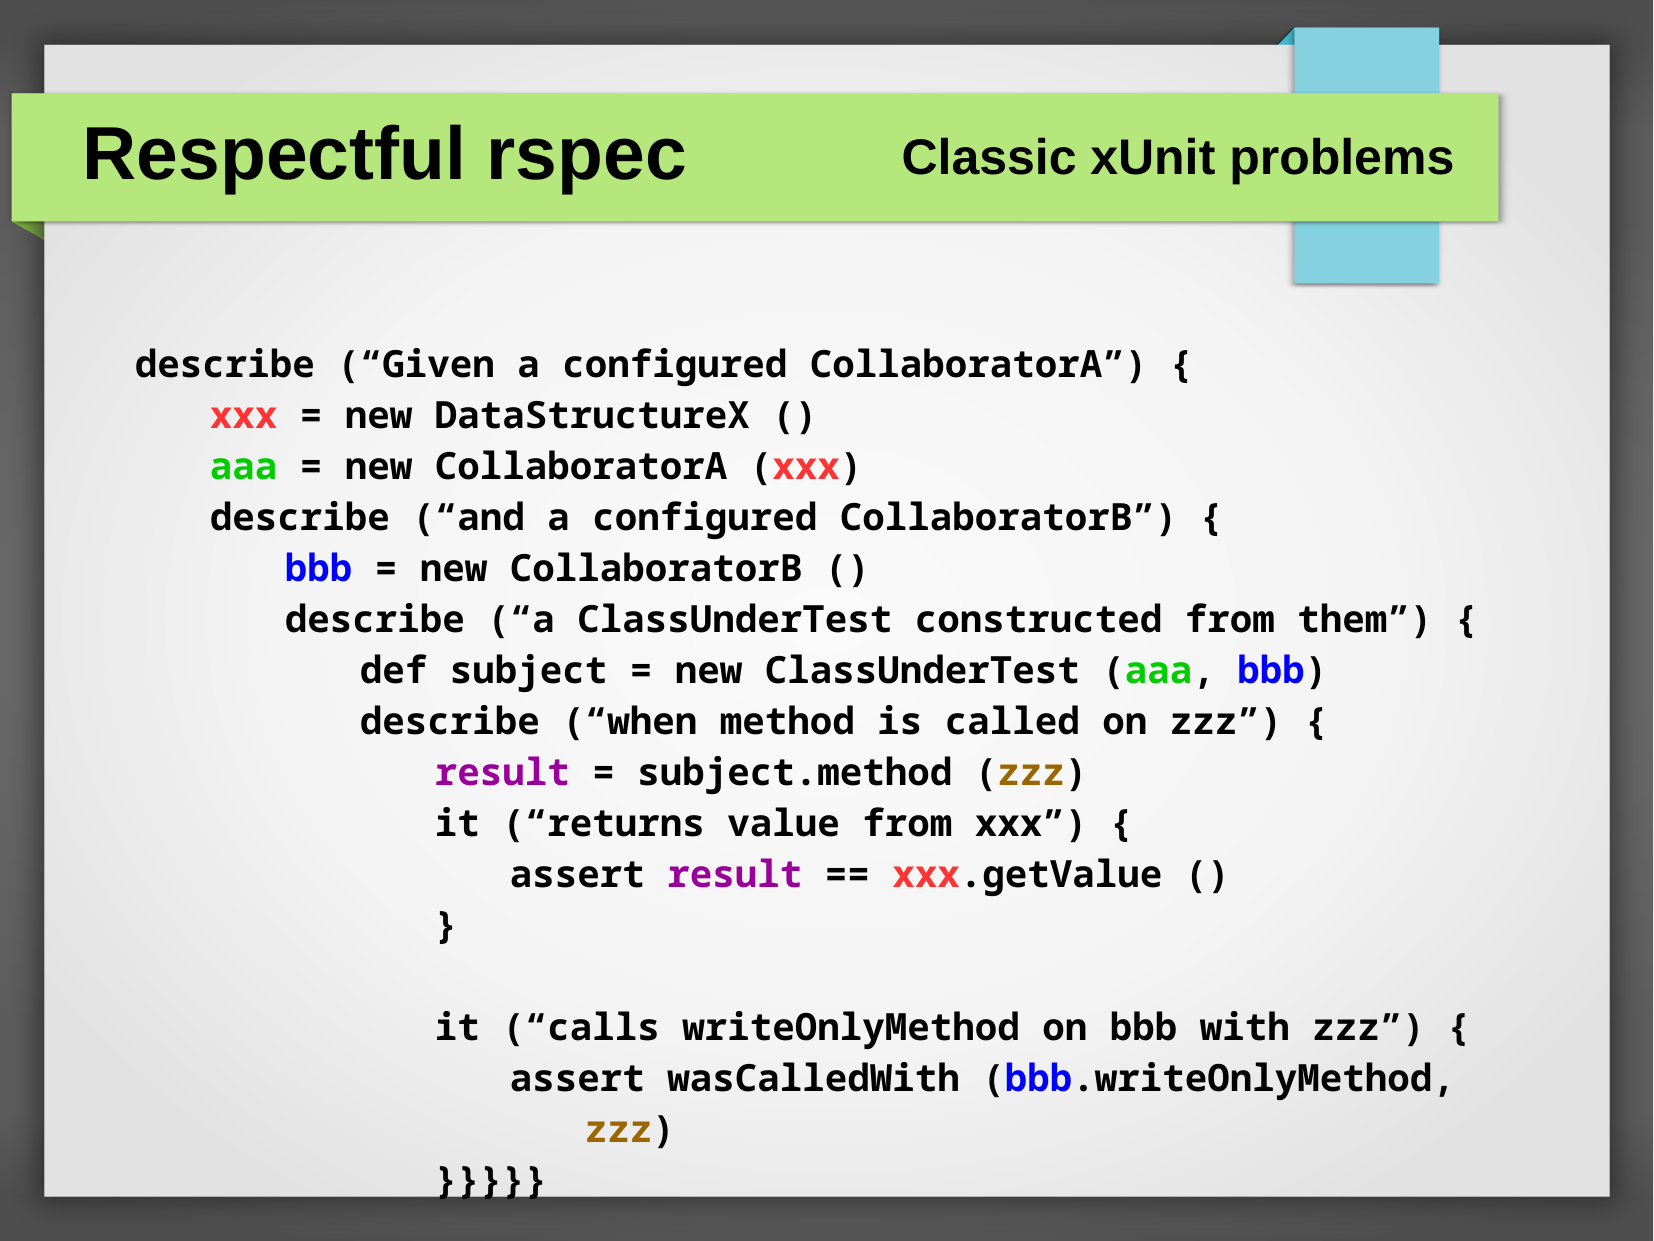

# Respectful rspec
Classic xUnit problems
describe (“Given a configured CollaboratorA”) {
	xxx = new DataStructureX ()
	aaa = new CollaboratorA (xxx)
	describe (“and a configured CollaboratorB”) {
		bbb = new CollaboratorB ()
		describe (“a ClassUnderTest constructed from them”) {
			def subject = new ClassUnderTest (aaa, bbb)
			describe (“when method is called on zzz”) {
				result = subject.method (zzz)
				it (“returns value from xxx”) {
					assert result == xxx.getValue ()
				}
				it (“calls writeOnlyMethod on bbb with zzz”) {
					assert wasCalledWith (bbb.writeOnlyMethod,
						zzz)
				}}}}}